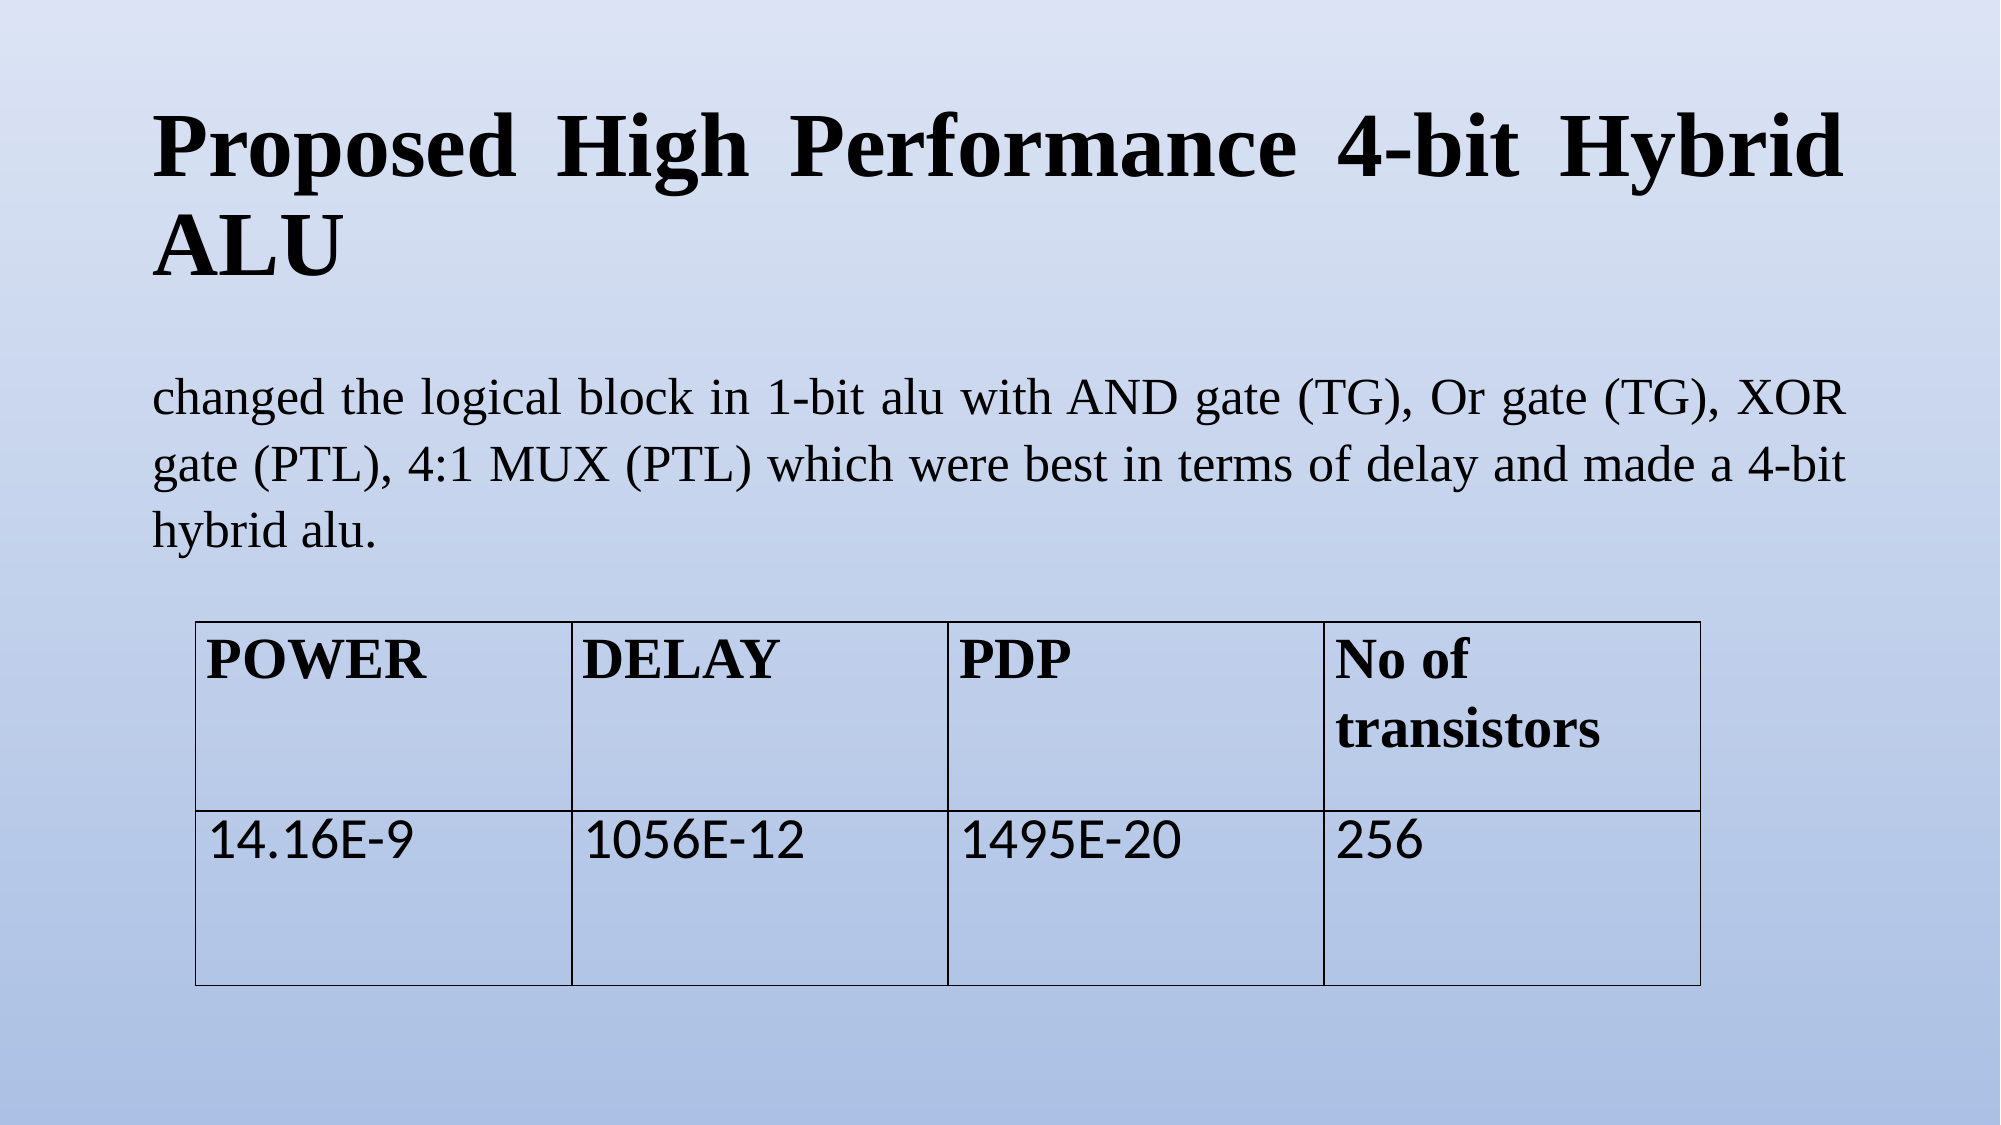

# Proposed High Performance 4-bit Hybrid ALU
changed the logical block in 1-bit alu with AND gate (TG), Or gate (TG), XOR gate (PTL), 4:1 MUX (PTL) which were best in terms of delay and made a 4-bit hybrid alu.
| POWER | DELAY | PDP | No of transistors |
| --- | --- | --- | --- |
| 14.16E-9 | 1056E-12 | 1495E-20 | 256 |